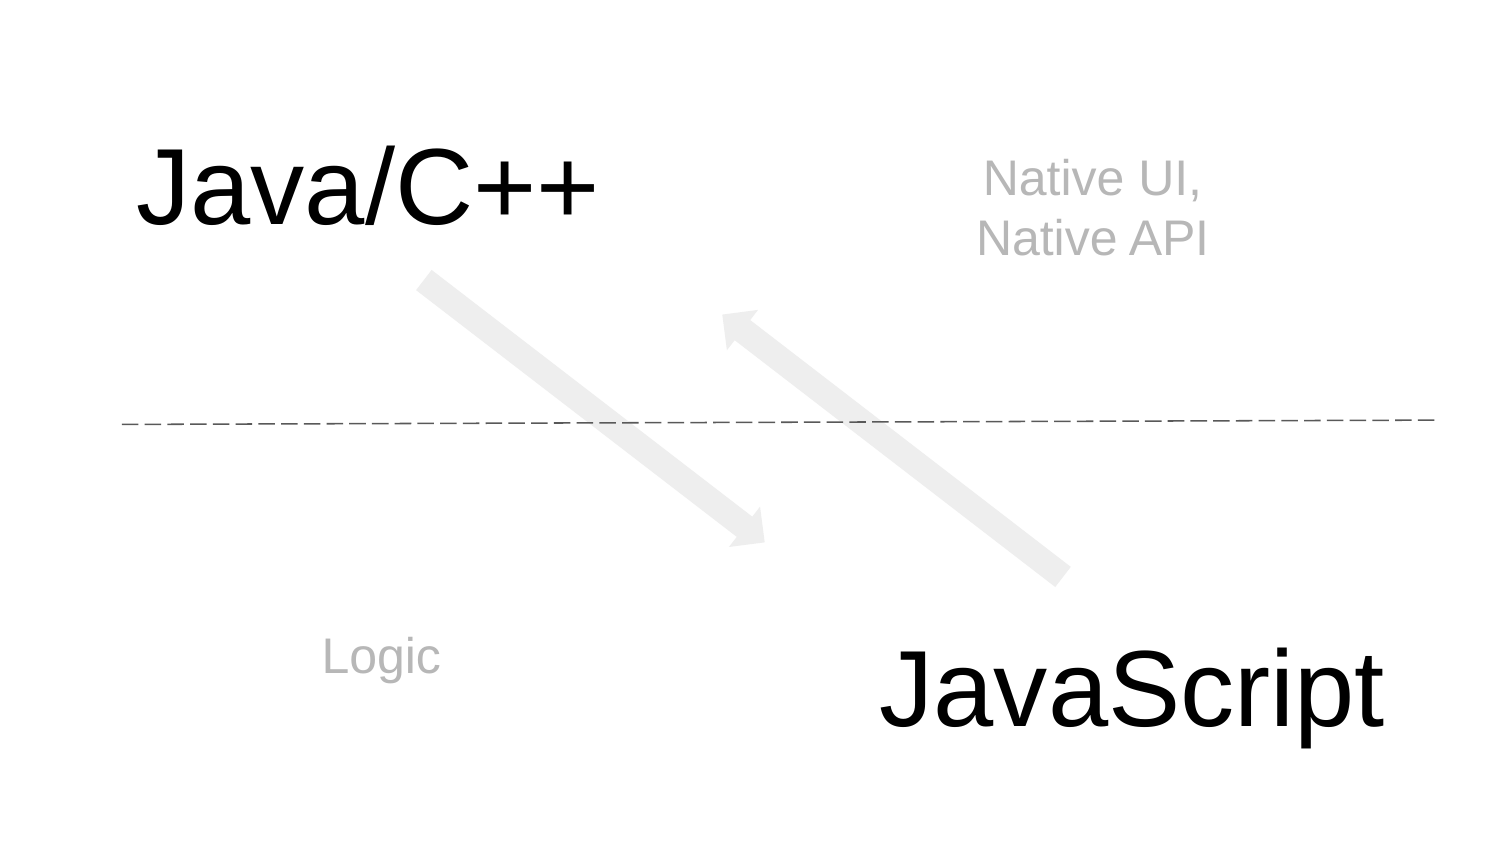

# Java/C++
Native UI, Native API
JavaScript
Logic